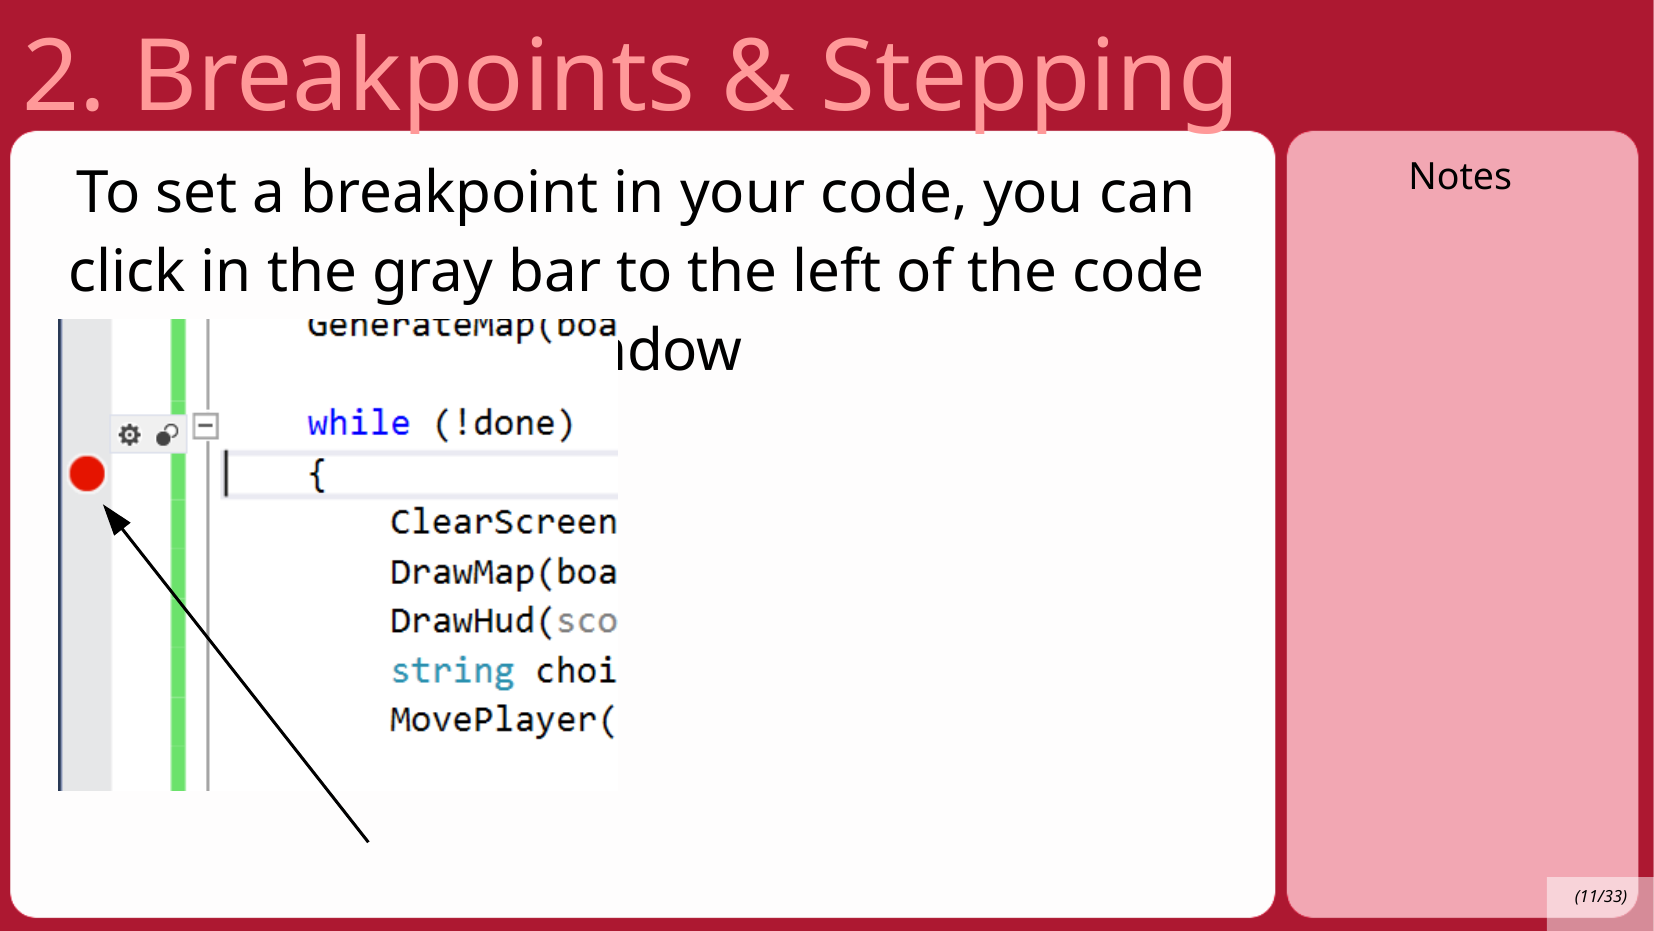

# 2. Breakpoints & Stepping
Notes
To set a breakpoint in your code, you can click in the gray bar to the left of the code window